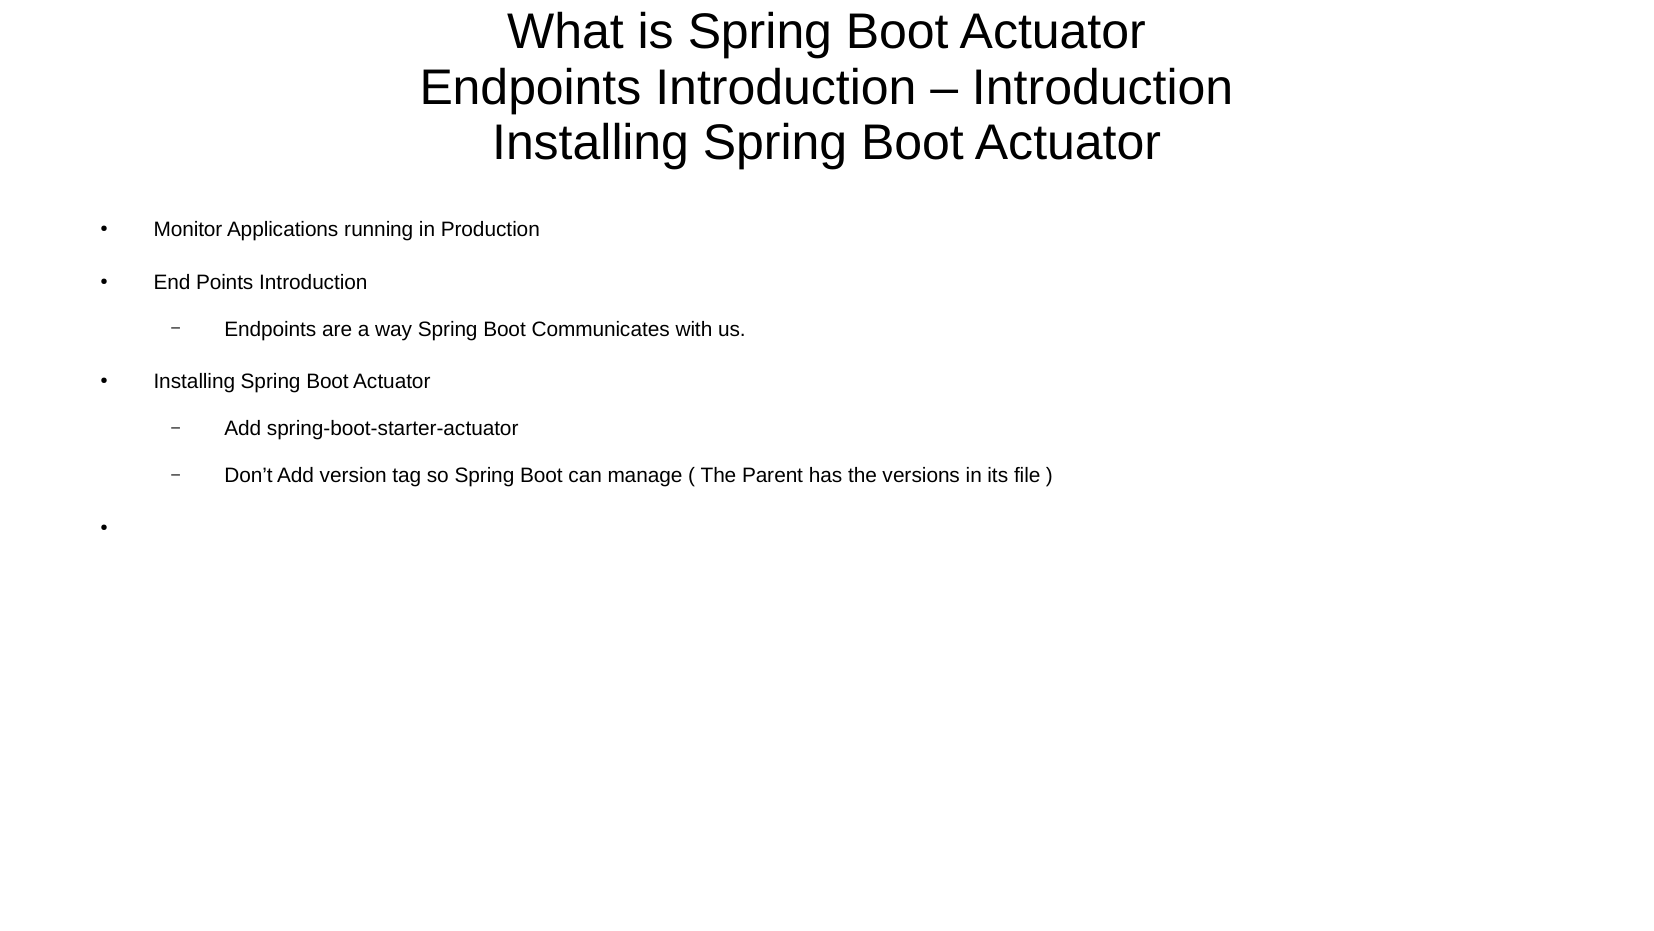

# What is Spring Boot Actuator Endpoints Introduction – Introduction Installing Spring Boot Actuator
Monitor Applications running in Production
End Points Introduction
Endpoints are a way Spring Boot Communicates with us.
Installing Spring Boot Actuator
Add spring-boot-starter-actuator
Don’t Add version tag so Spring Boot can manage ( The Parent has the versions in its file )